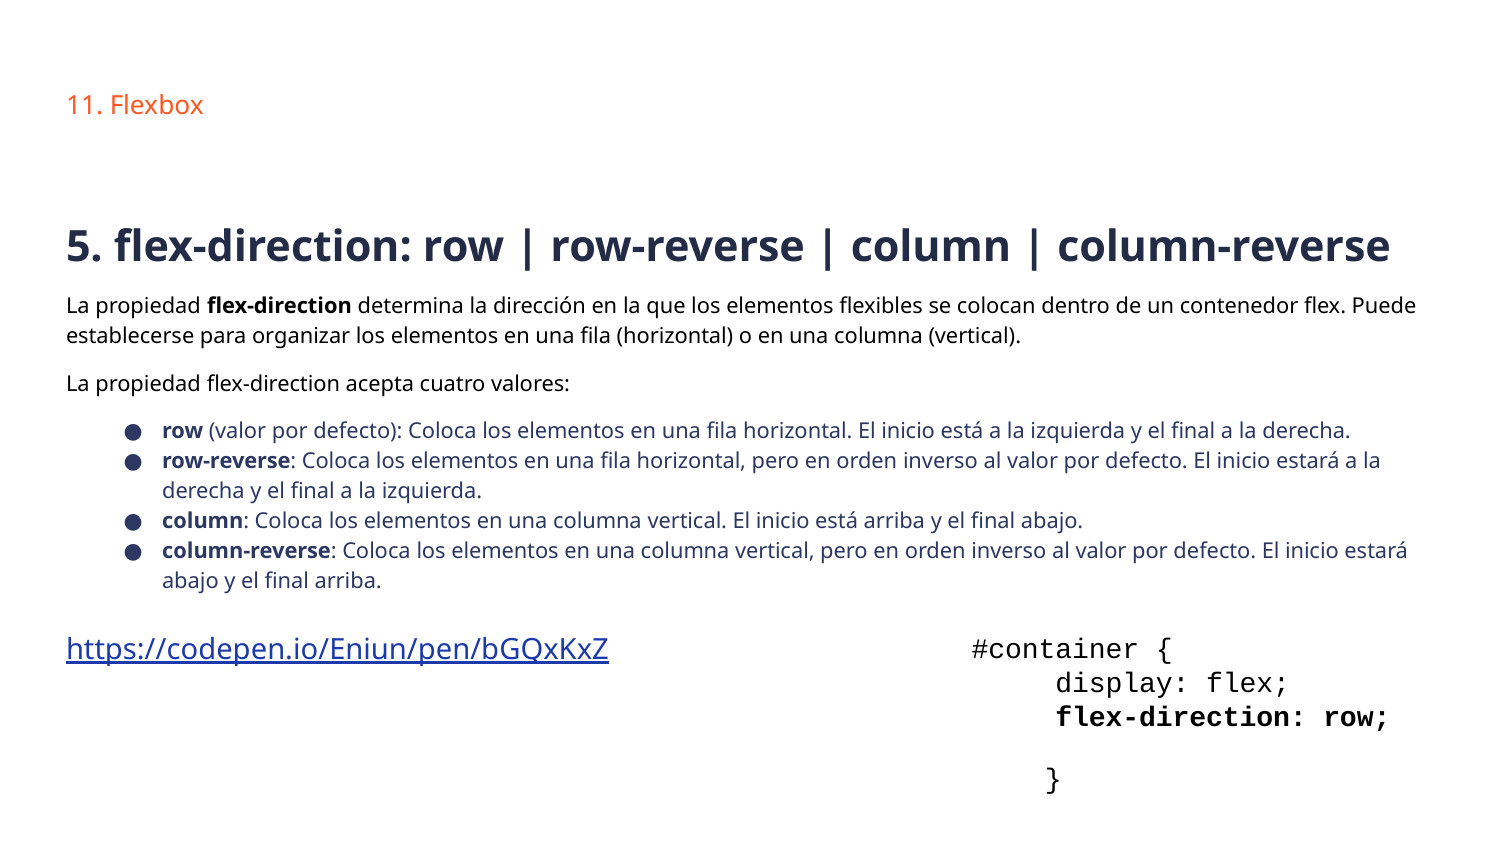

# 11. Flexbox
5. flex-direction: row | row-reverse | column | column-reverse
La propiedad flex-direction determina la dirección en la que los elementos flexibles se colocan dentro de un contenedor flex. Puede establecerse para organizar los elementos en una fila (horizontal) o en una columna (vertical).
La propiedad flex-direction acepta cuatro valores:
row (valor por defecto): Coloca los elementos en una fila horizontal. El inicio está a la izquierda y el final a la derecha.
row-reverse: Coloca los elementos en una fila horizontal, pero en orden inverso al valor por defecto. El inicio estará a la derecha y el final a la izquierda.
column: Coloca los elementos en una columna vertical. El inicio está arriba y el final abajo.
column-reverse: Coloca los elementos en una columna vertical, pero en orden inverso al valor por defecto. El inicio estará abajo y el final arriba.
https://codepen.io/Eniun/pen/bGQxKxZ
#container {
 display: flex;
 flex-direction: row;
 }